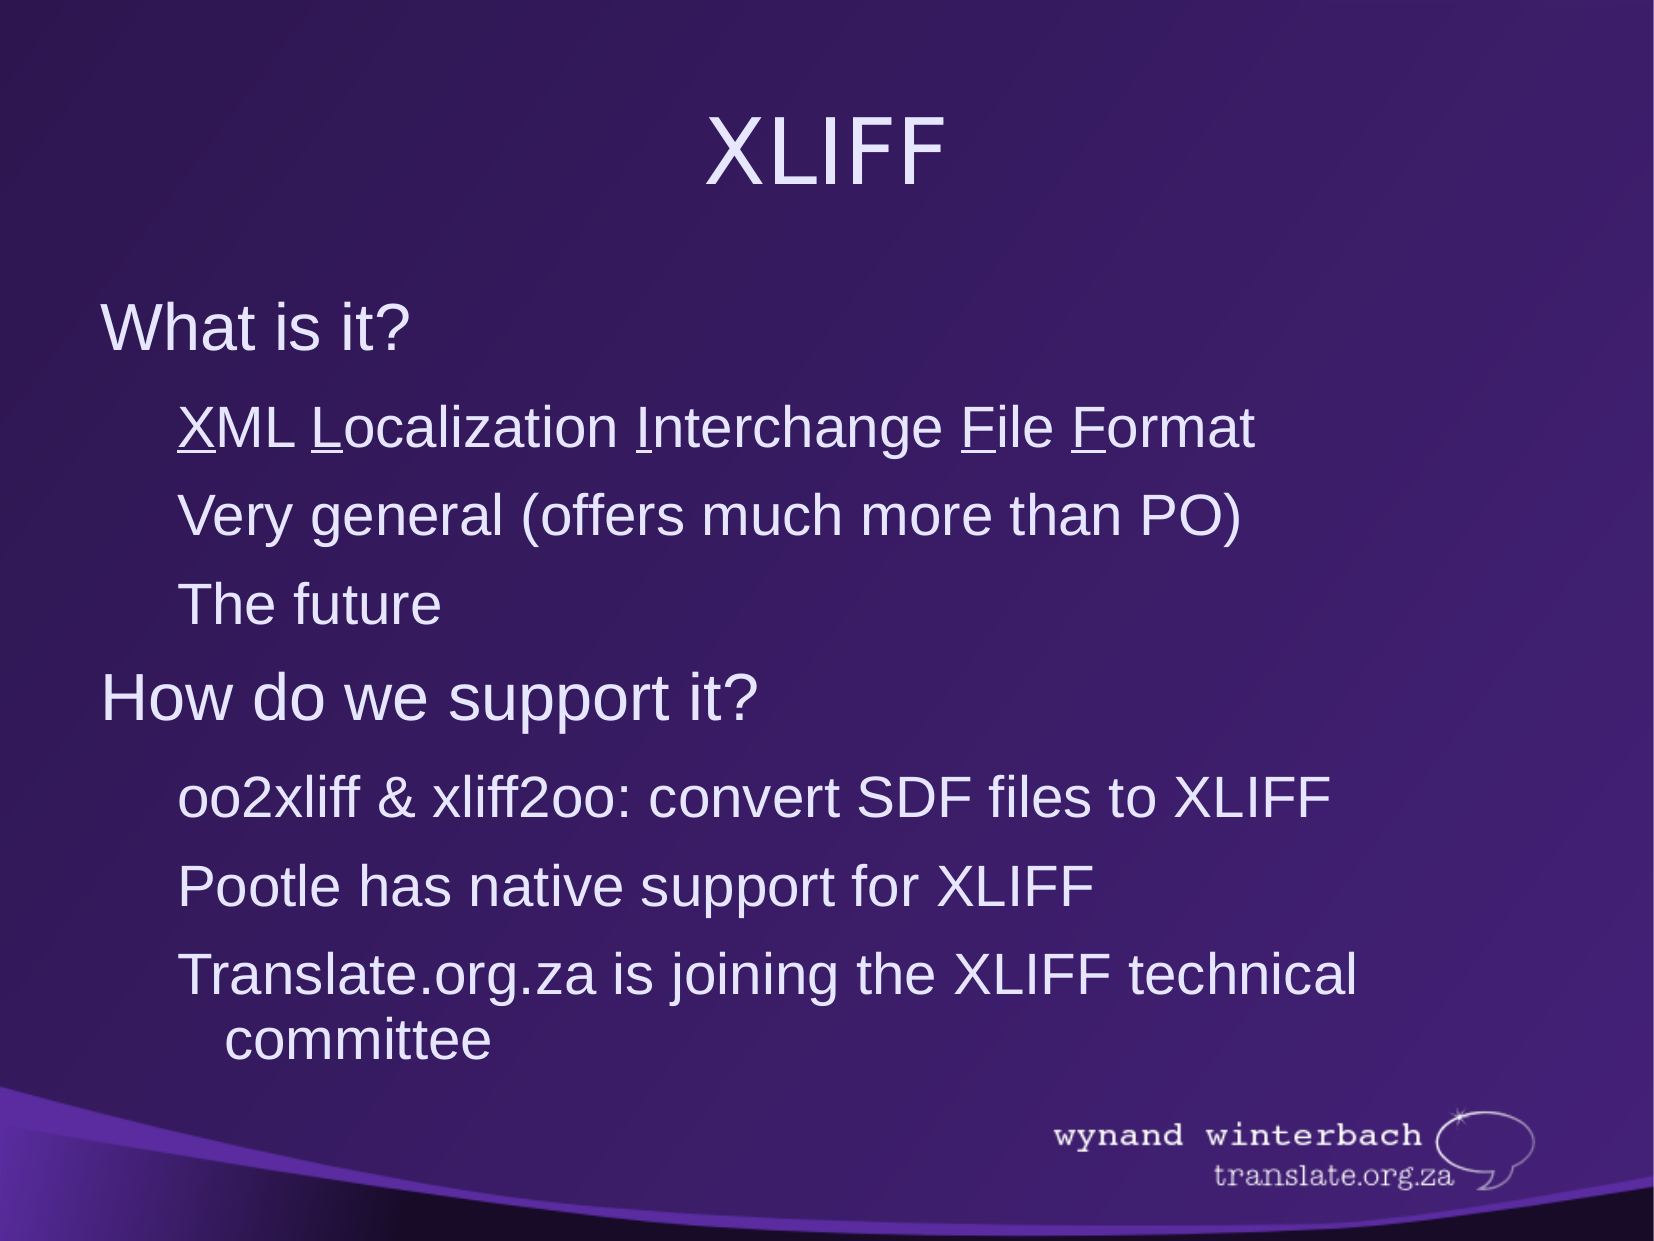

# XLIFF
What is it?
XML Localization Interchange File Format
Very general (offers much more than PO)
The future
How do we support it?
oo2xliff & xliff2oo: convert SDF files to XLIFF
Pootle has native support for XLIFF
Translate.org.za is joining the XLIFF technical committee